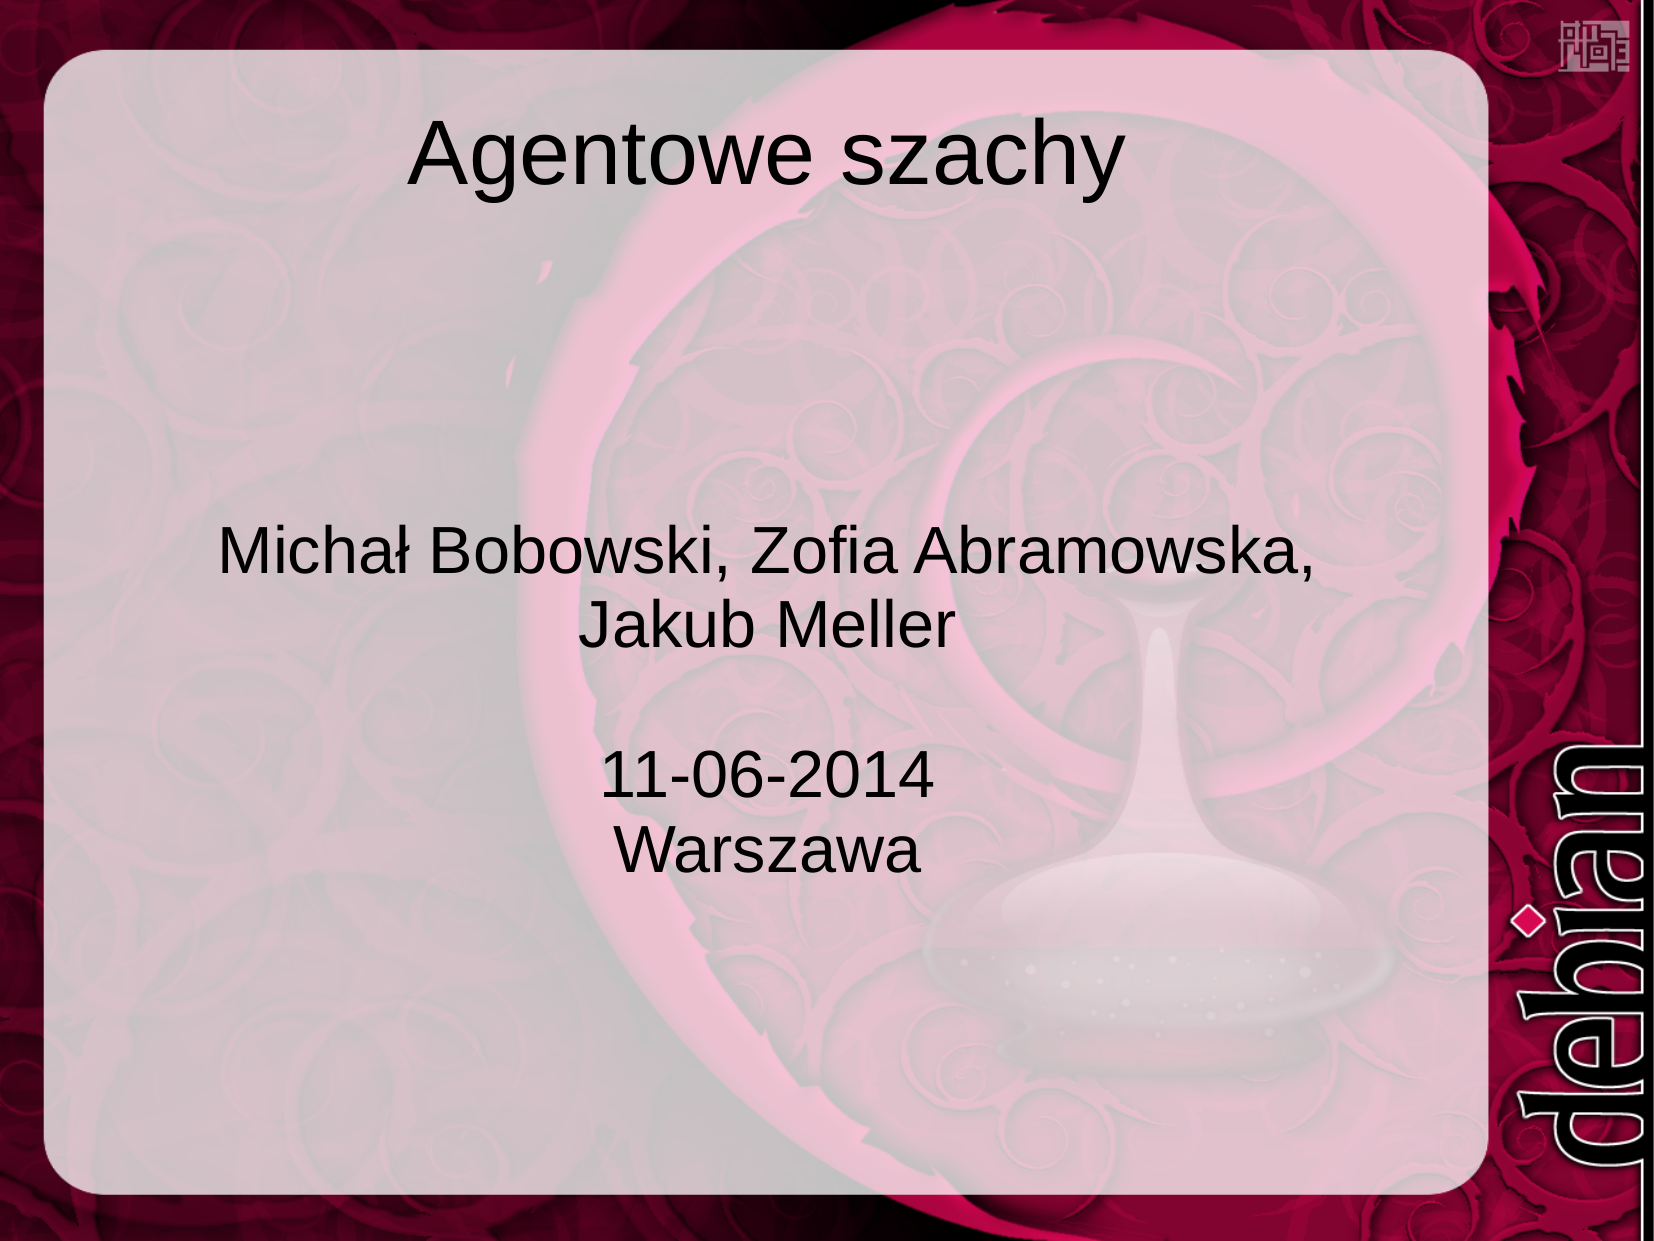

# Agentowe szachy
Michał Bobowski, Zofia Abramowska,
Jakub Meller
11-06-2014
Warszawa